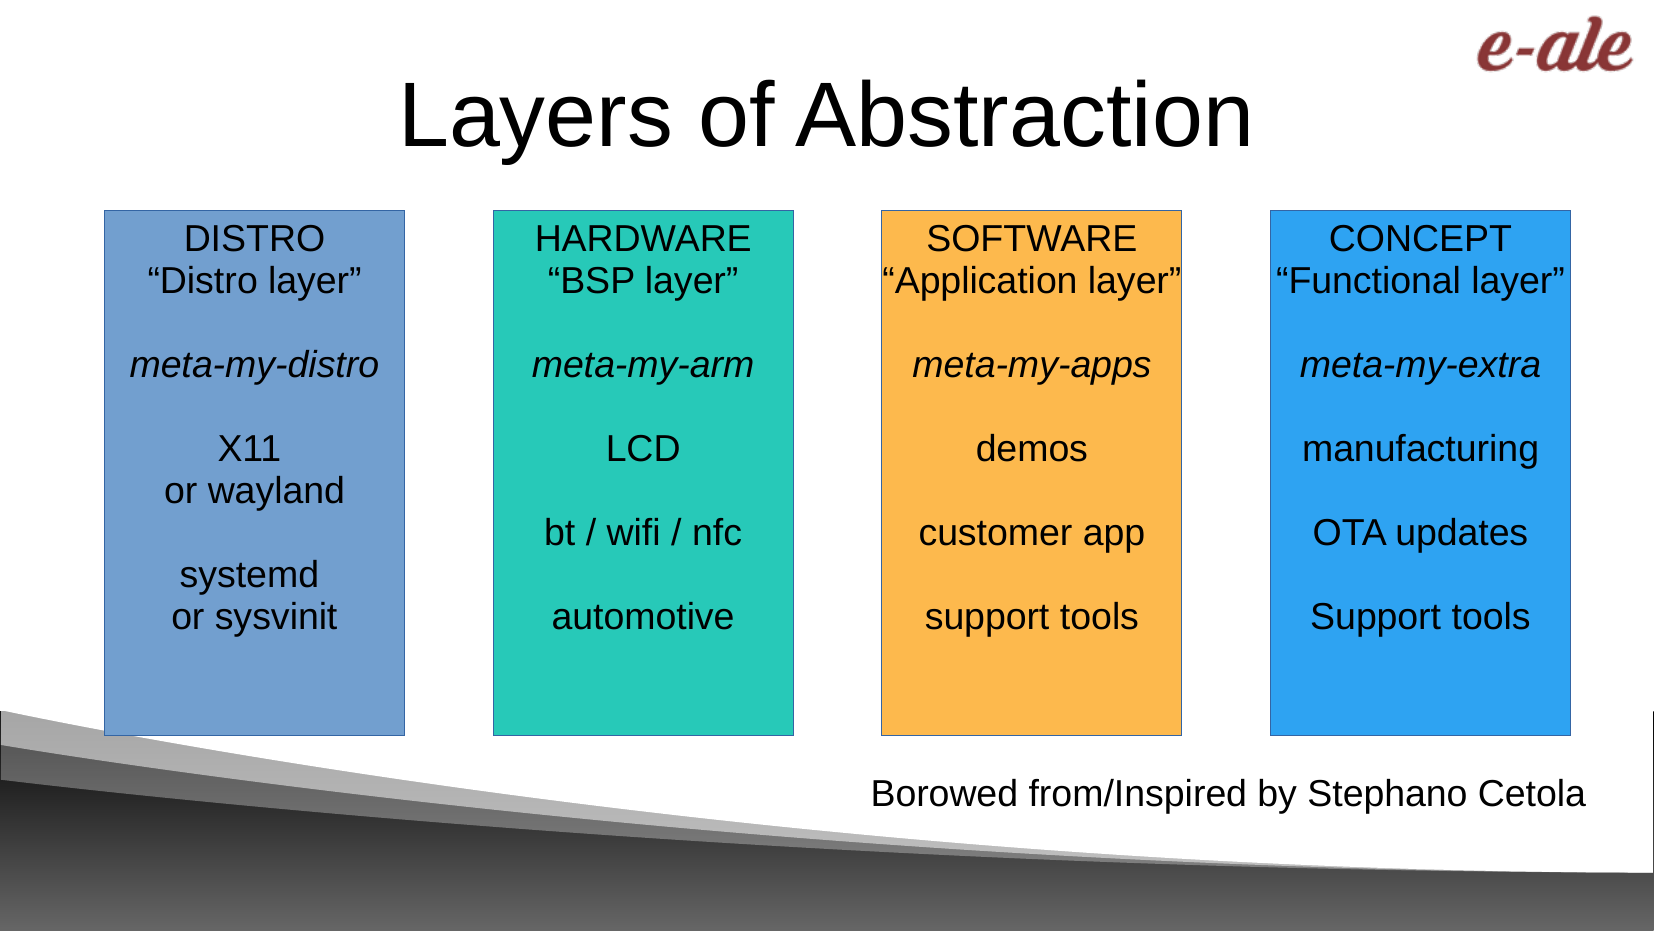

# Layers of Abstraction
DISTRO
“Distro layer”
meta-my-distro
X11
or wayland
systemd
or sysvinit
HARDWARE
“BSP layer”
meta-my-arm
LCD
bt / wifi / nfc
automotive
SOFTWARE
“Application layer”
meta-my-apps
demos
customer app
support tools
CONCEPT
“Functional layer”
meta-my-extra
manufacturing
OTA updates
Support tools
Borowed from/Inspired by Stephano Cetola